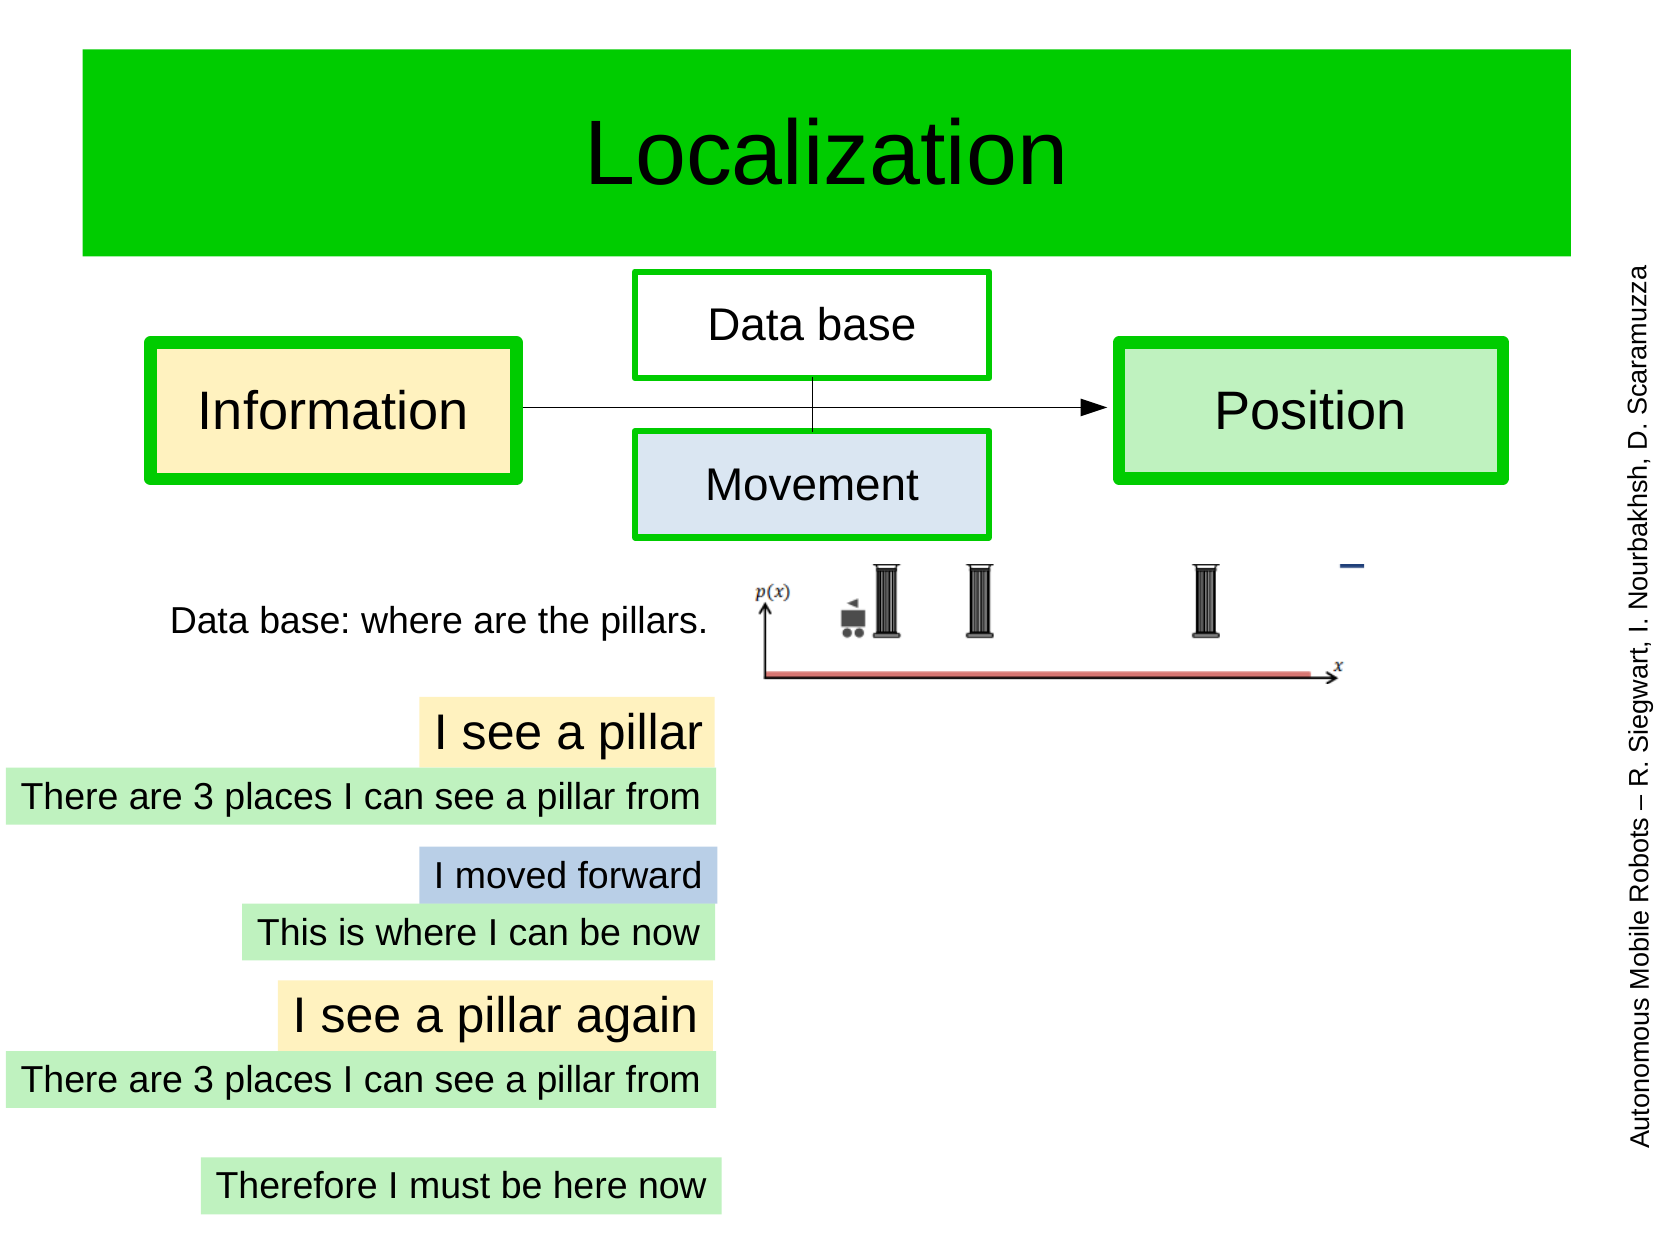

# Localization
Data base
Information
Position
Movement
#
Data base: where are the pillars.
Autonomous Mobile Robots – R. Siegwart, I. Nourbakhsh, D. Scaramuzza
I see a pillar
There are 3 places I can see a pillar from
I moved forward
This is where I can be now
I see a pillar again
There are 3 places I can see a pillar from
Therefore I must be here now